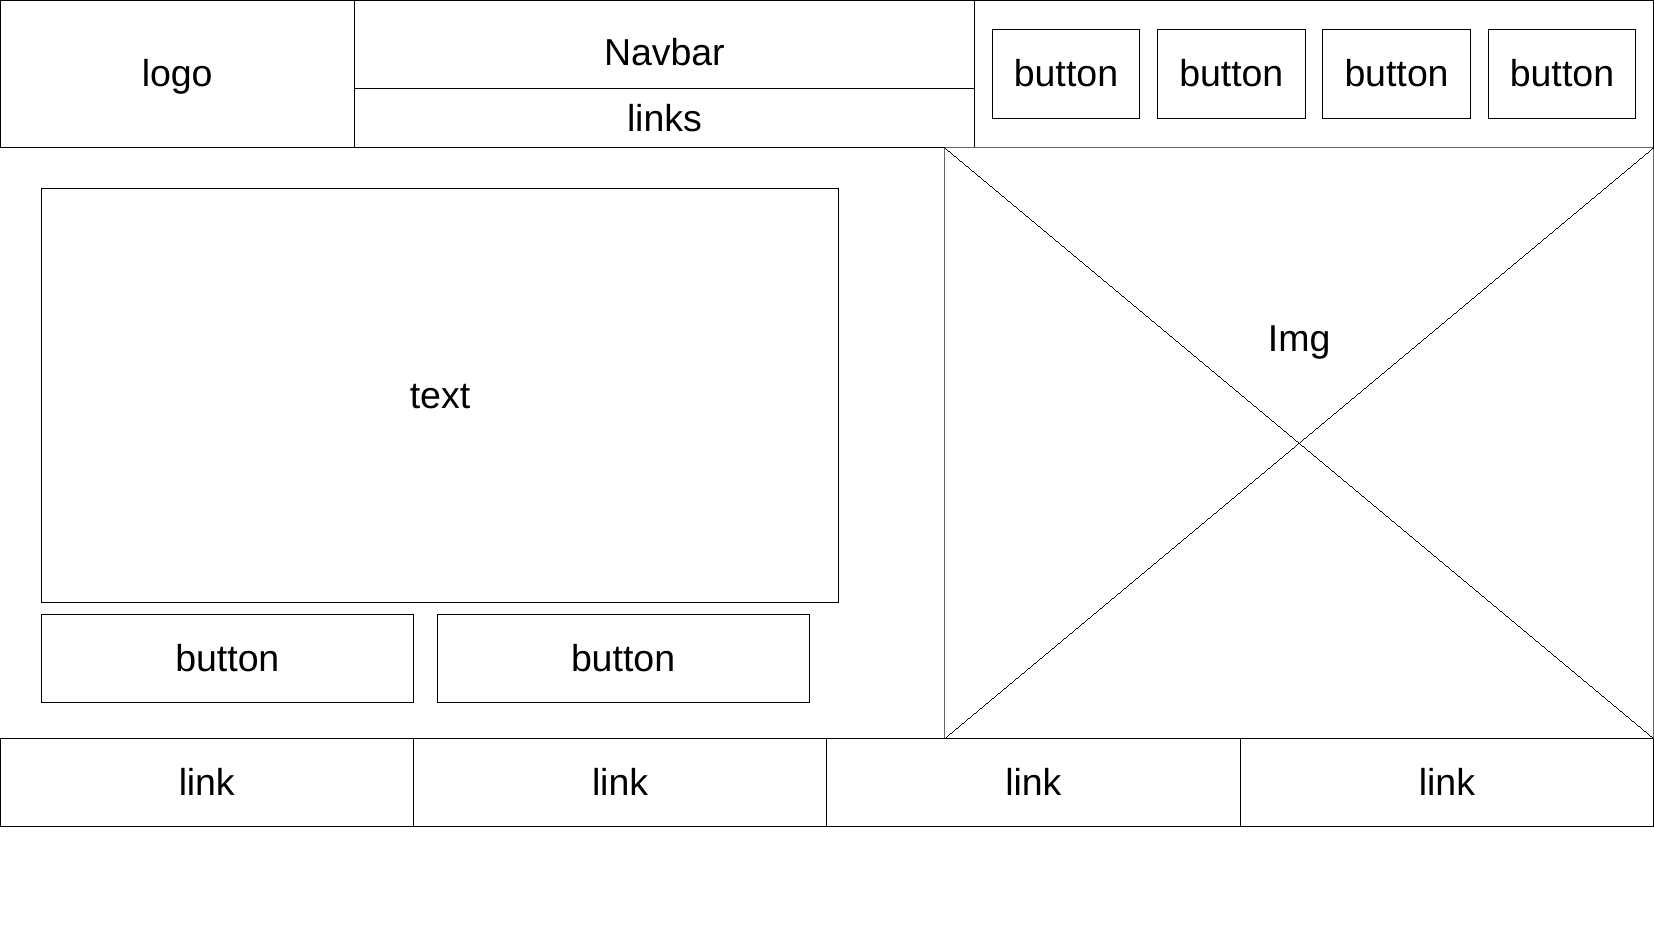

logo
Navbar
button
button
button
button
links
Img
text
button
button
link
link
link
link